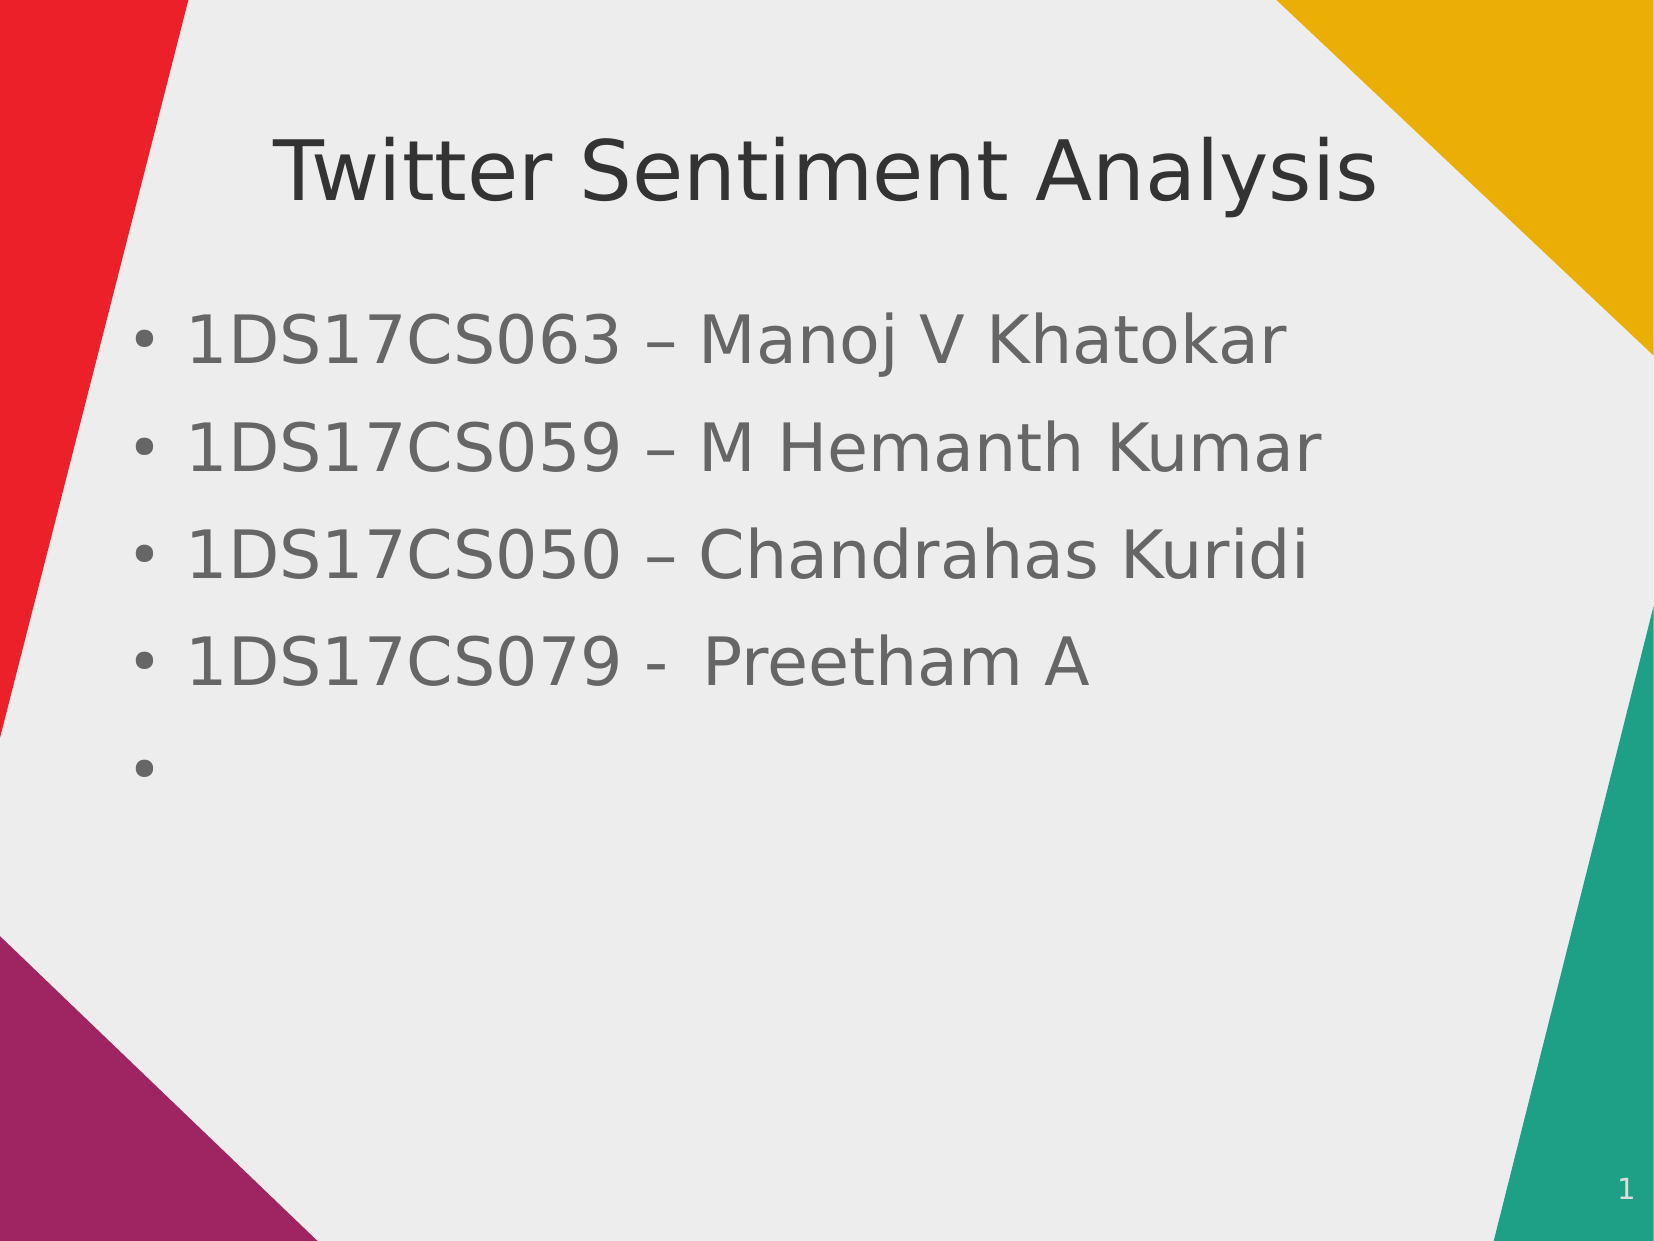

# Twitter Sentiment Analysis
1DS17CS063 – Manoj V Khatokar
1DS17CS059 – M Hemanth Kumar
1DS17CS050 – Chandrahas Kuridi
1DS17CS079 - 	Preetham A
1